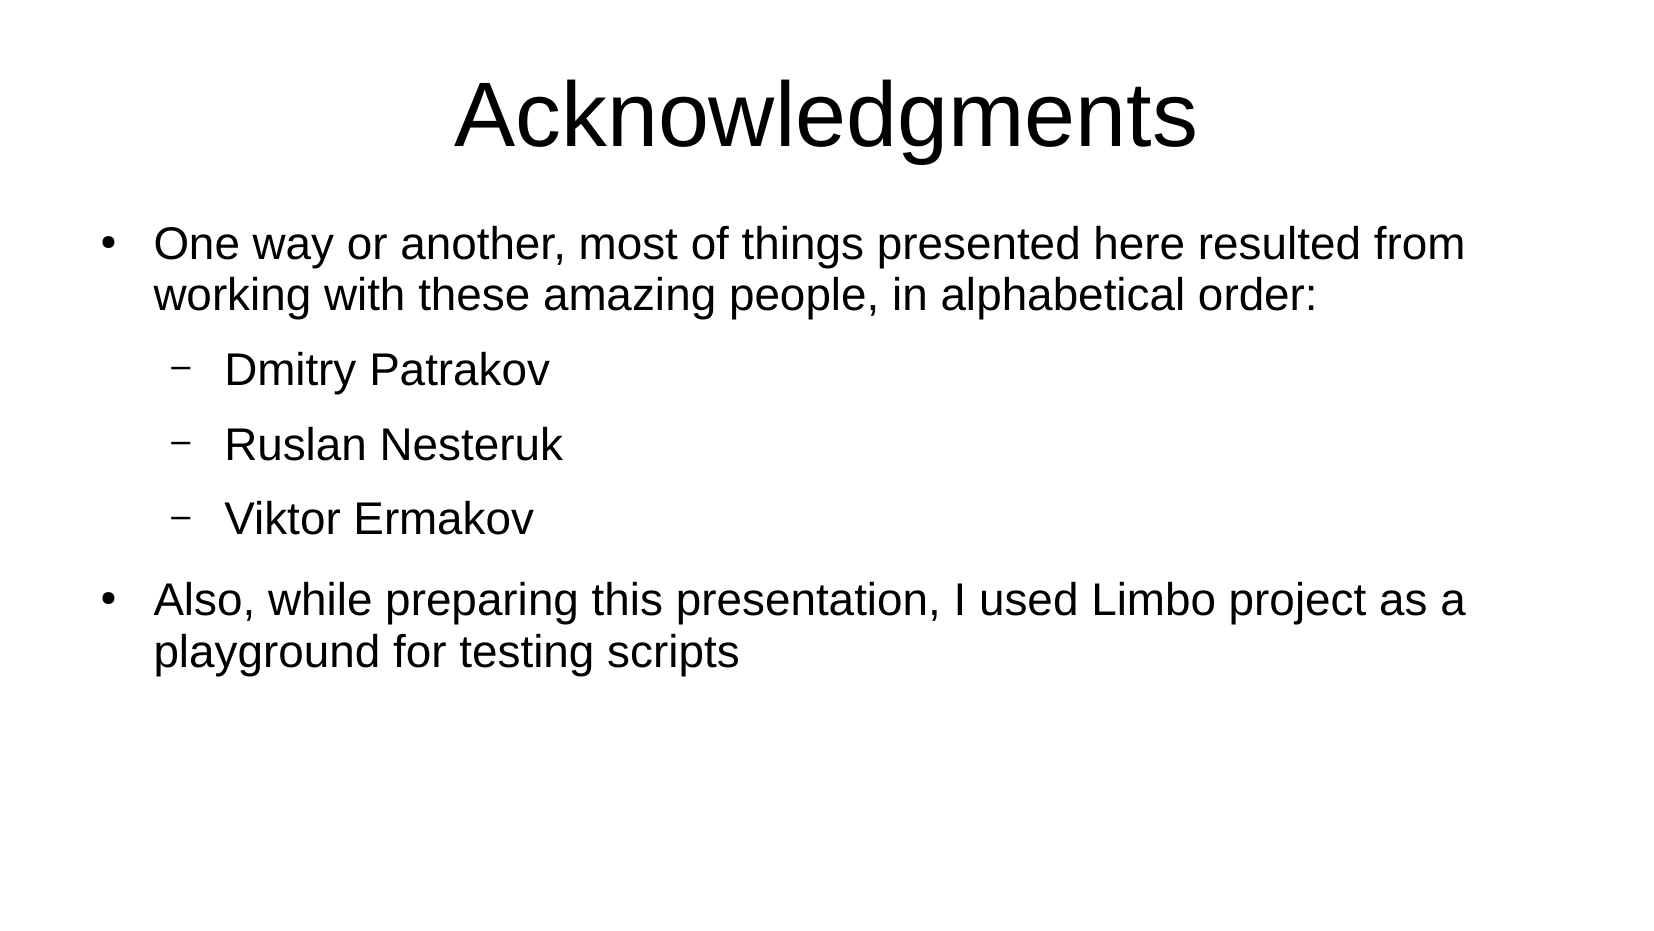

# Acknowledgments
One way or another, most of things presented here resulted from working with these amazing people, in alphabetical order:
Dmitry Patrakov
Ruslan Nesteruk
Viktor Ermakov
Also, while preparing this presentation, I used Limbo project as a playground for testing scripts